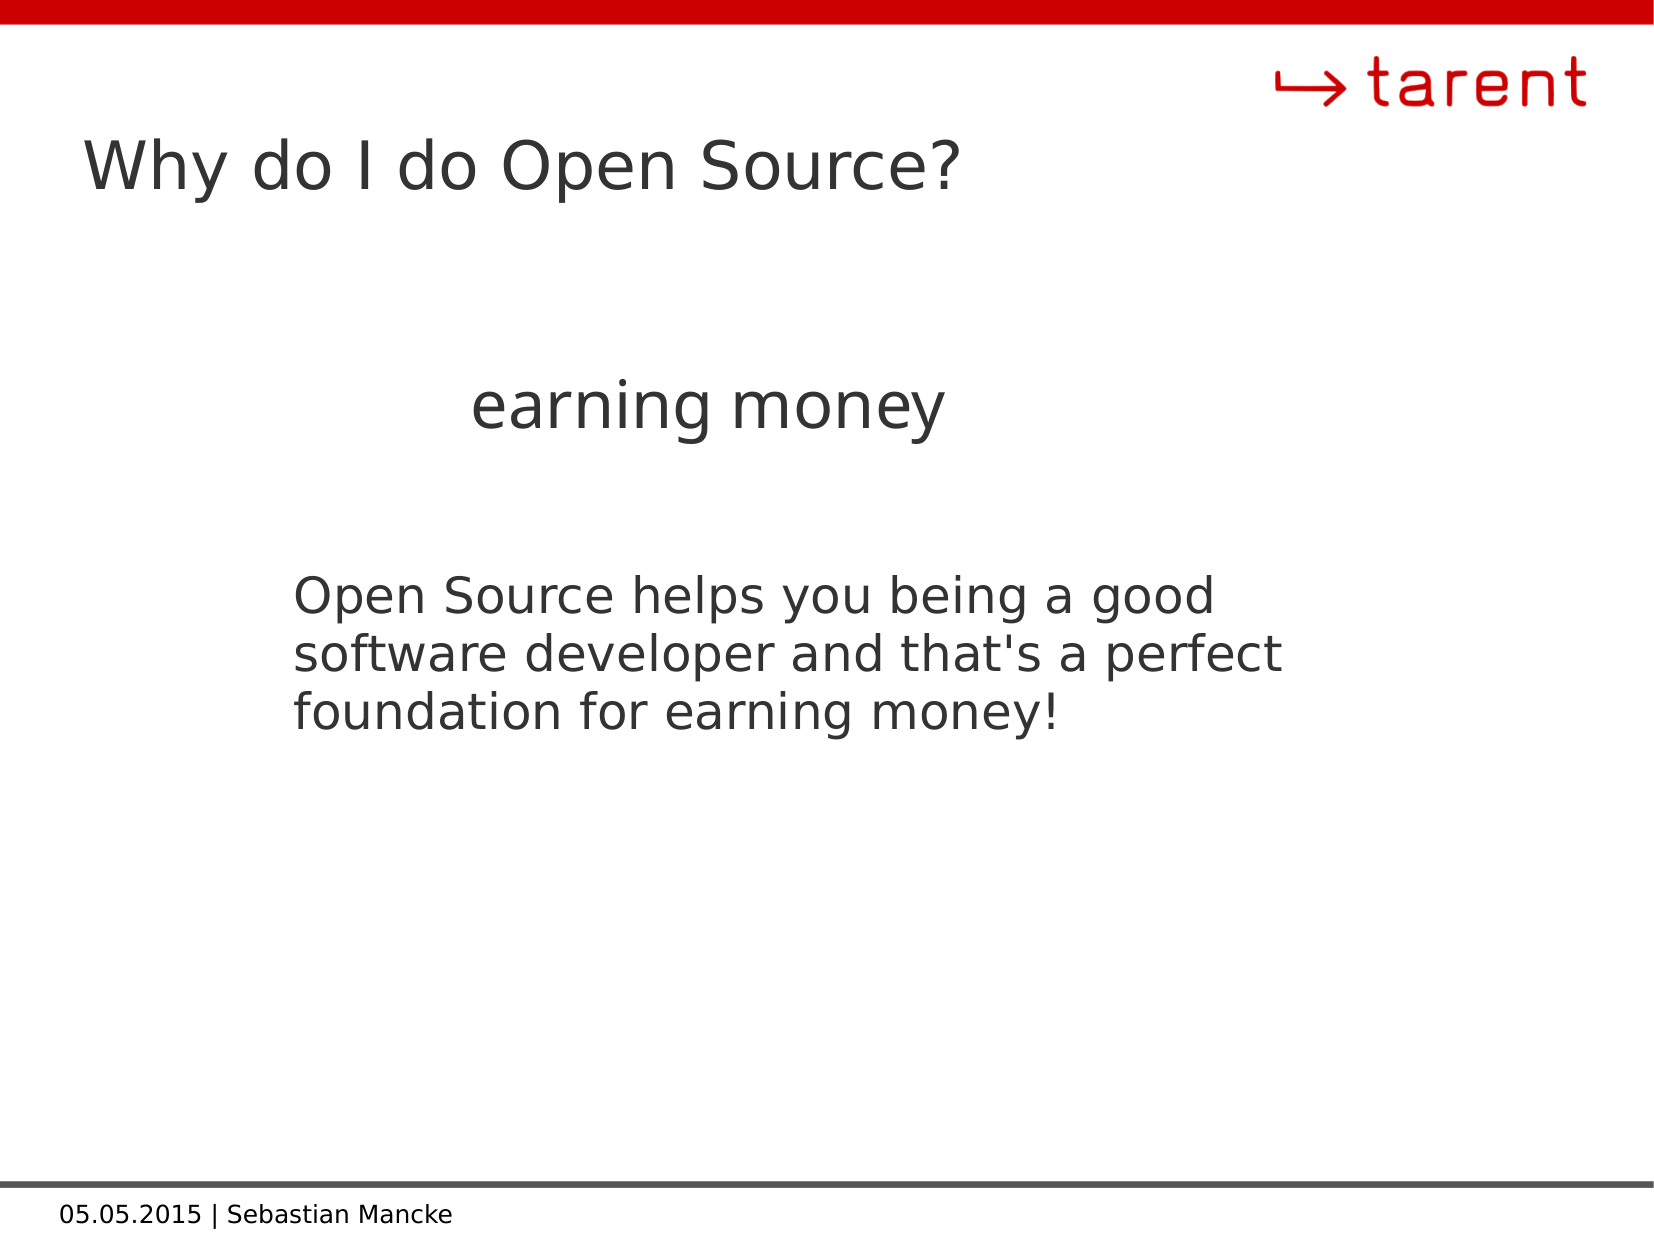

# Why do I do Open Source?
earning money
Open Source helps you being a good software developer and that's a perfect foundation for earning money!